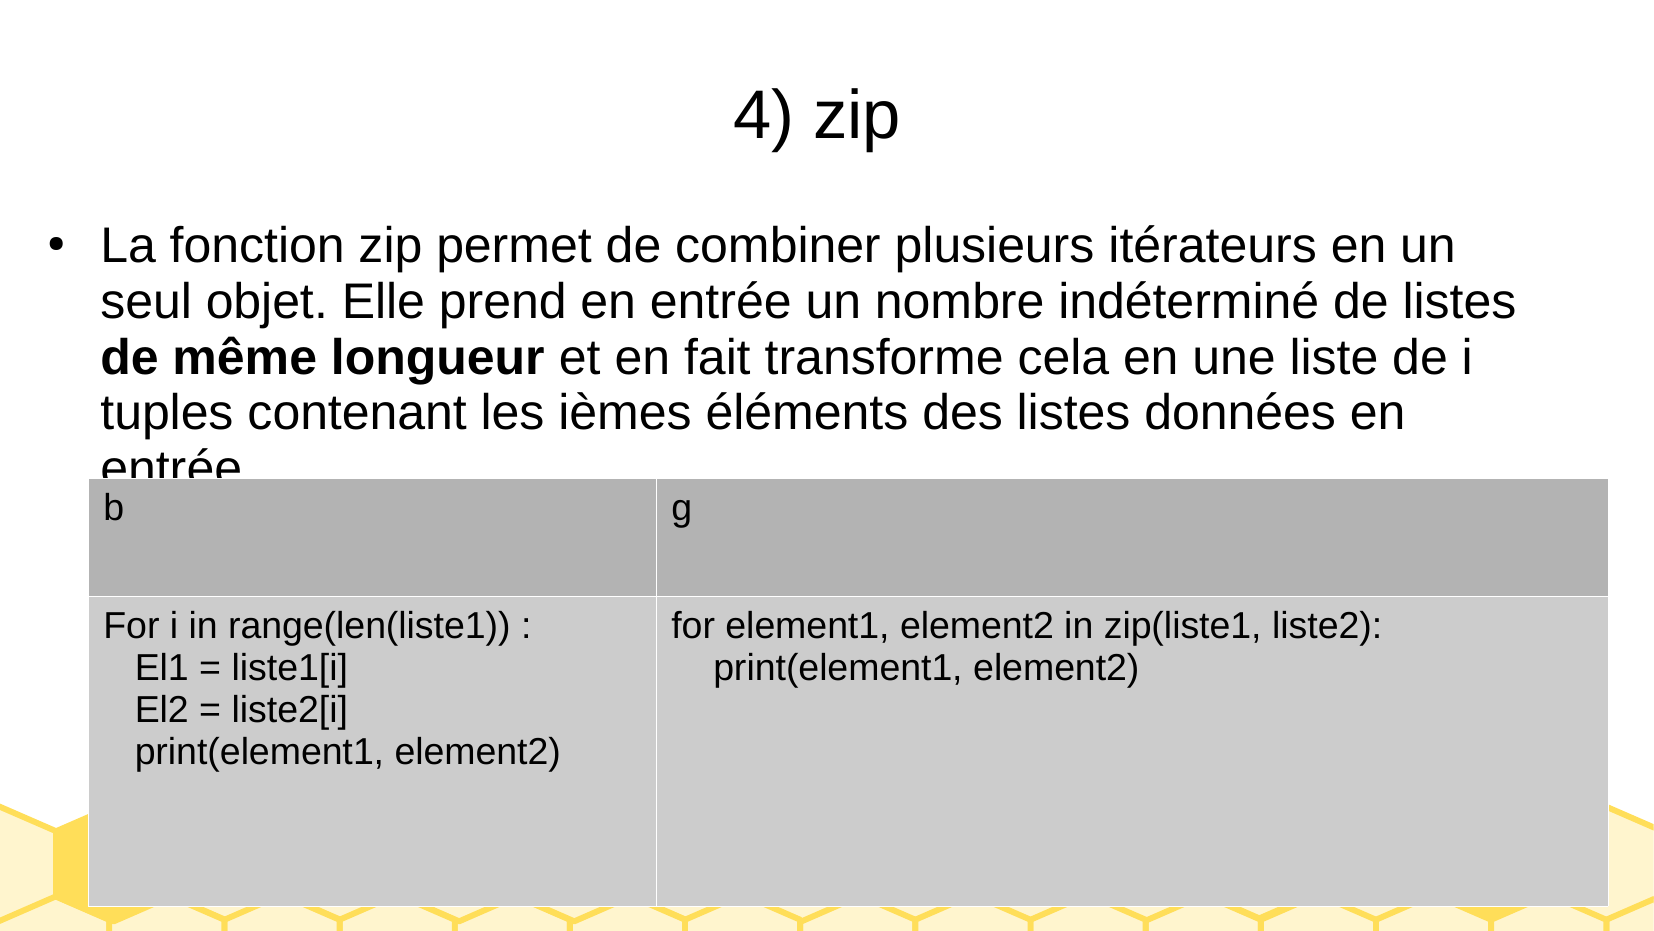

# 4) zip
La fonction zip permet de combiner plusieurs itérateurs en un seul objet. Elle prend en entrée un nombre indéterminé de listes de même longueur et en fait transforme cela en une liste de i tuples contenant les ièmes éléments des listes données en entrée
| b | g |
| --- | --- |
| For i in range(len(liste1)) : El1 = liste1[i] El2 = liste2[i] print(element1, element2) | for element1, element2 in zip(liste1, liste2): print(element1, element2) |